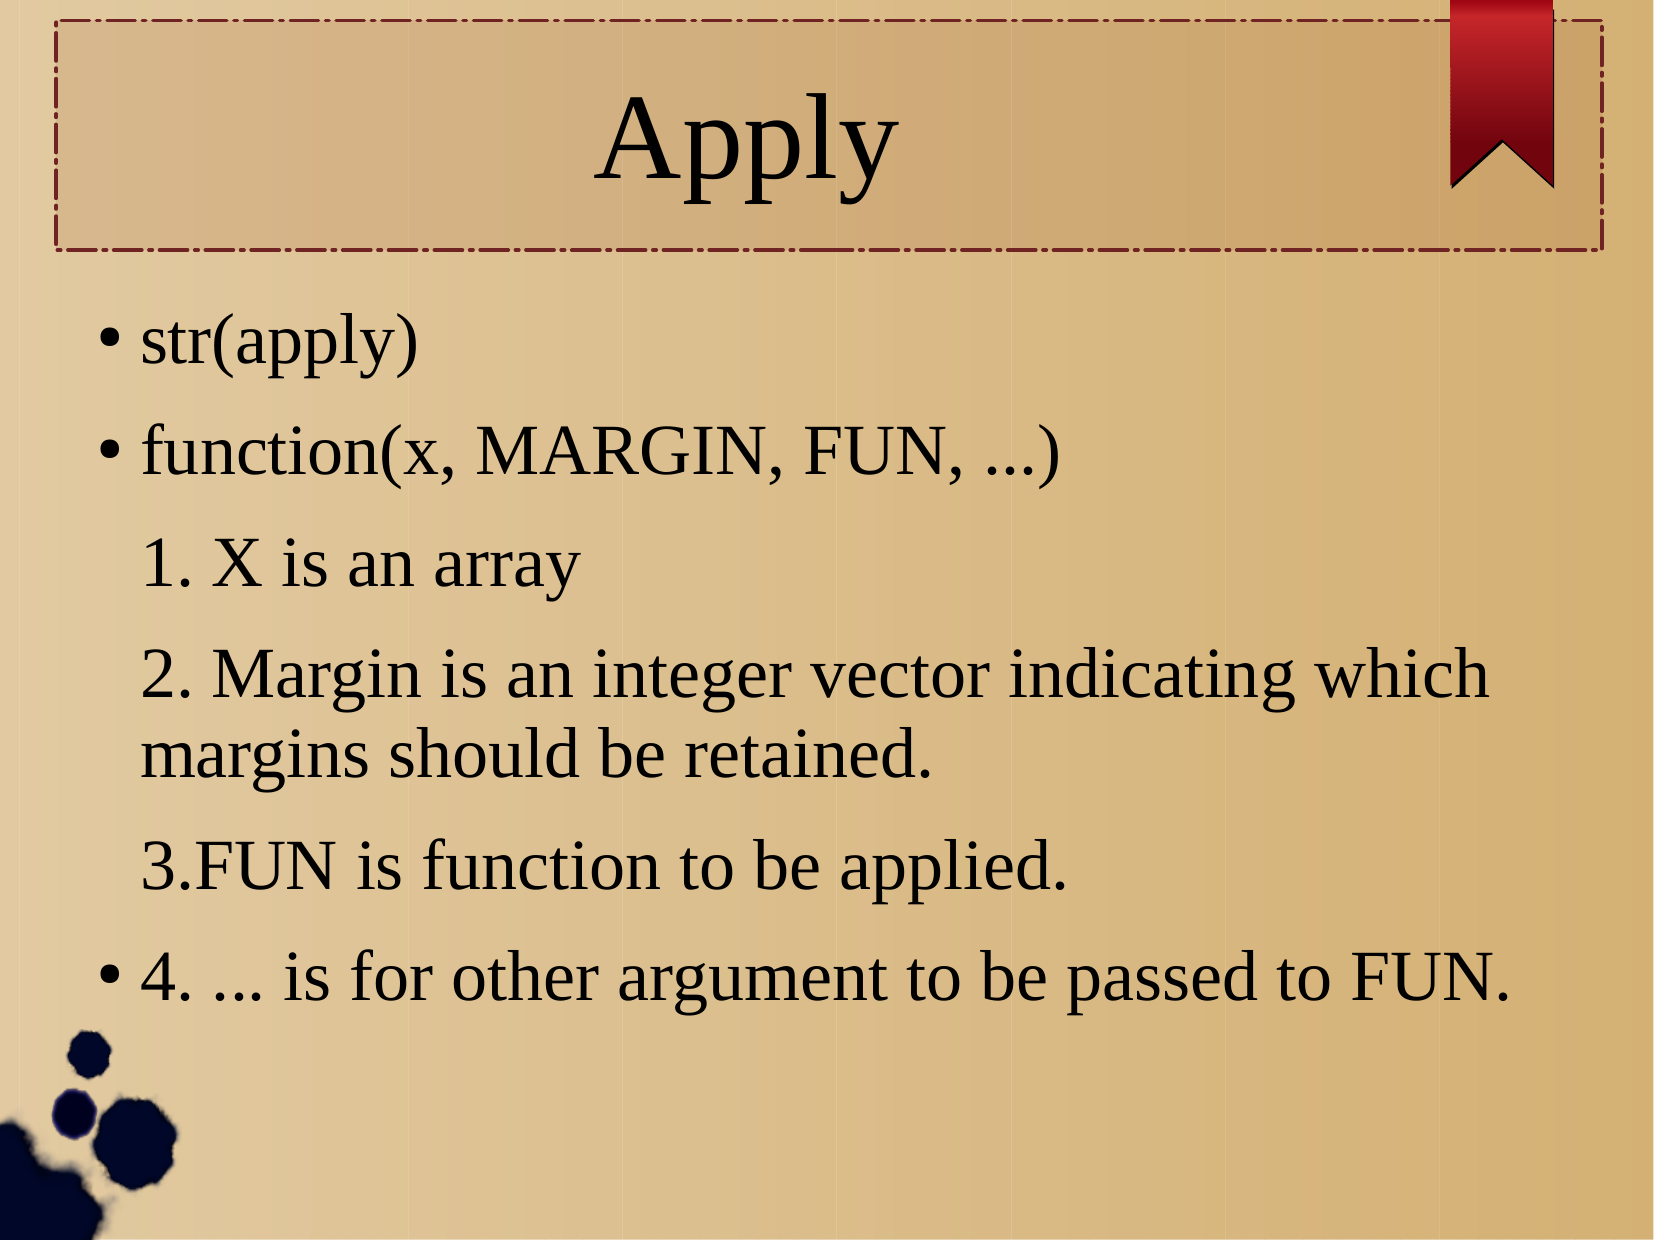

# Apply
str(apply)
function(x, MARGIN, FUN, ...)
1. X is an array
2. Margin is an integer vector indicating which margins should be retained.
3.FUN is function to be applied.
4. ... is for other argument to be passed to FUN.